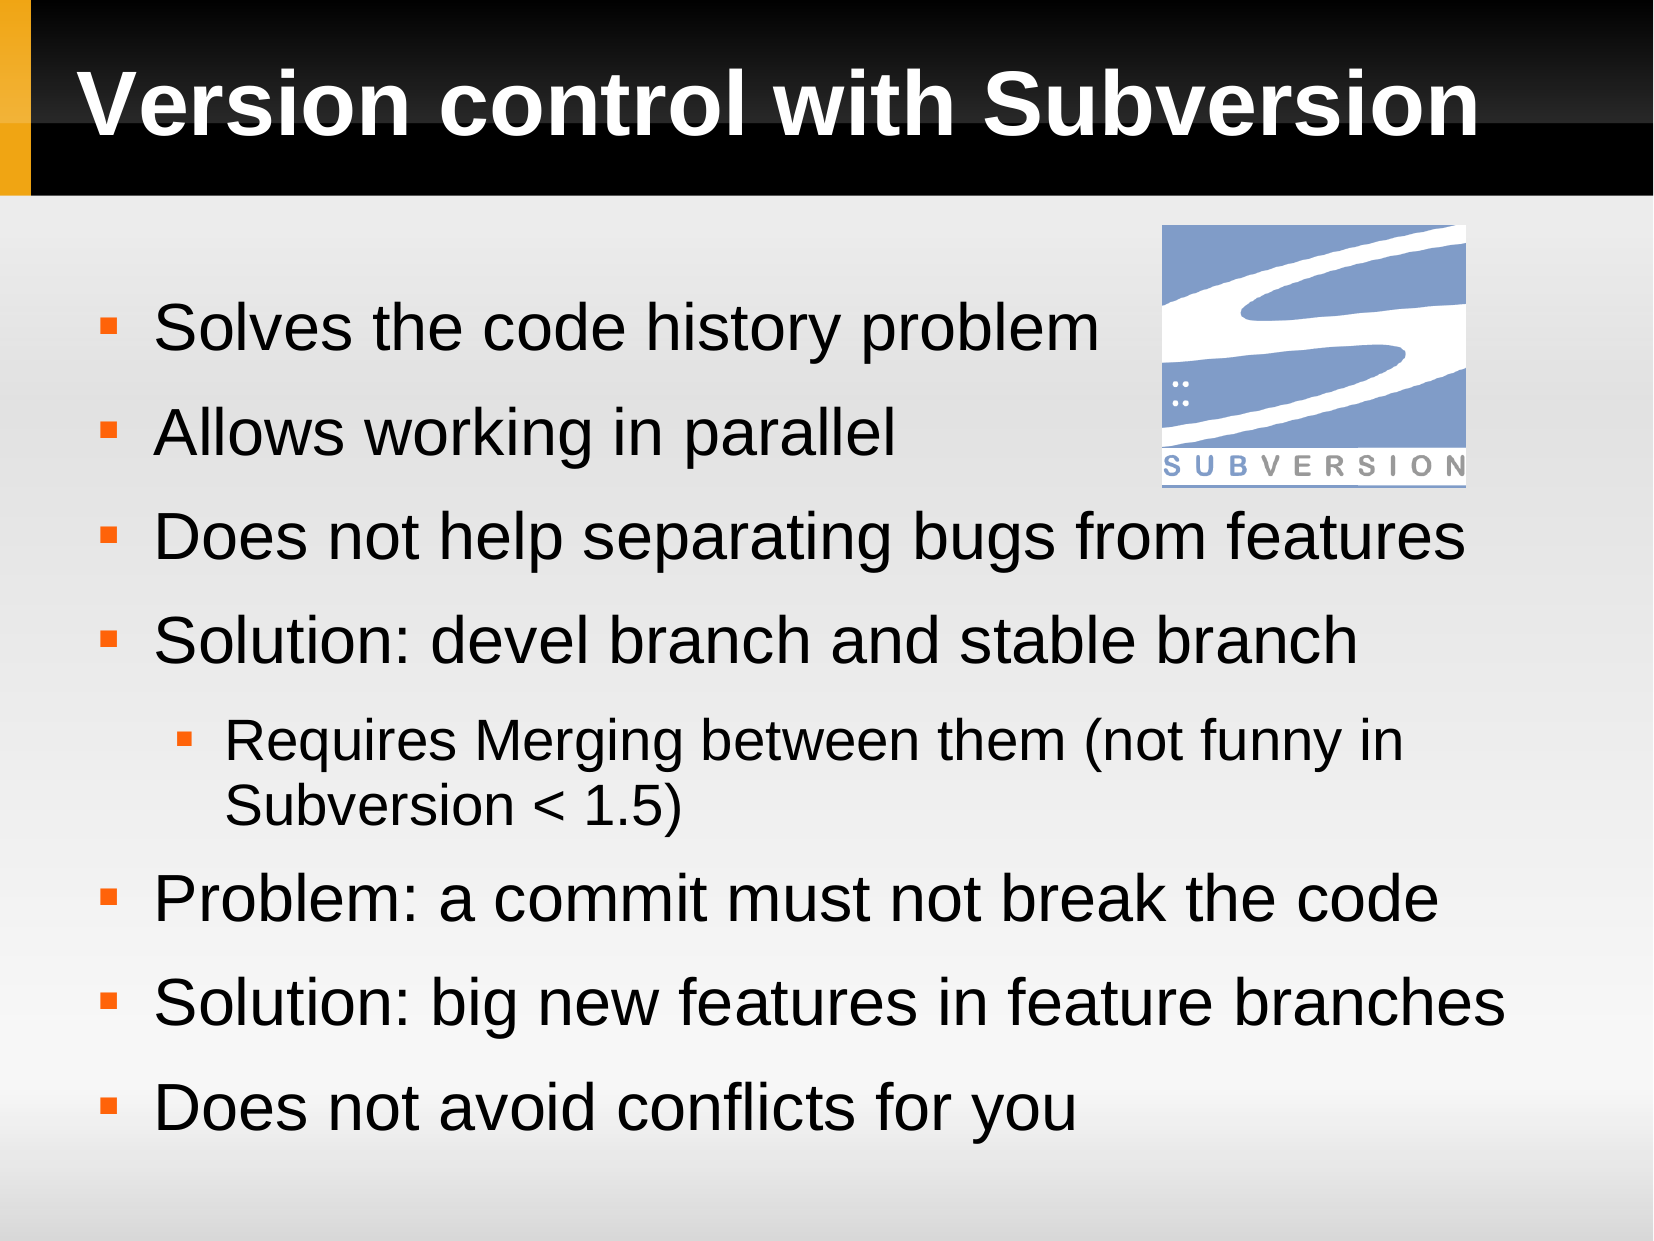

# Version control with Subversion
Solves the code history problem
Allows working in parallel
Does not help separating bugs from features
Solution: devel branch and stable branch
Requires Merging between them (not funny in Subversion < 1.5)
Problem: a commit must not break the code
Solution: big new features in feature branches
Does not avoid conflicts for you